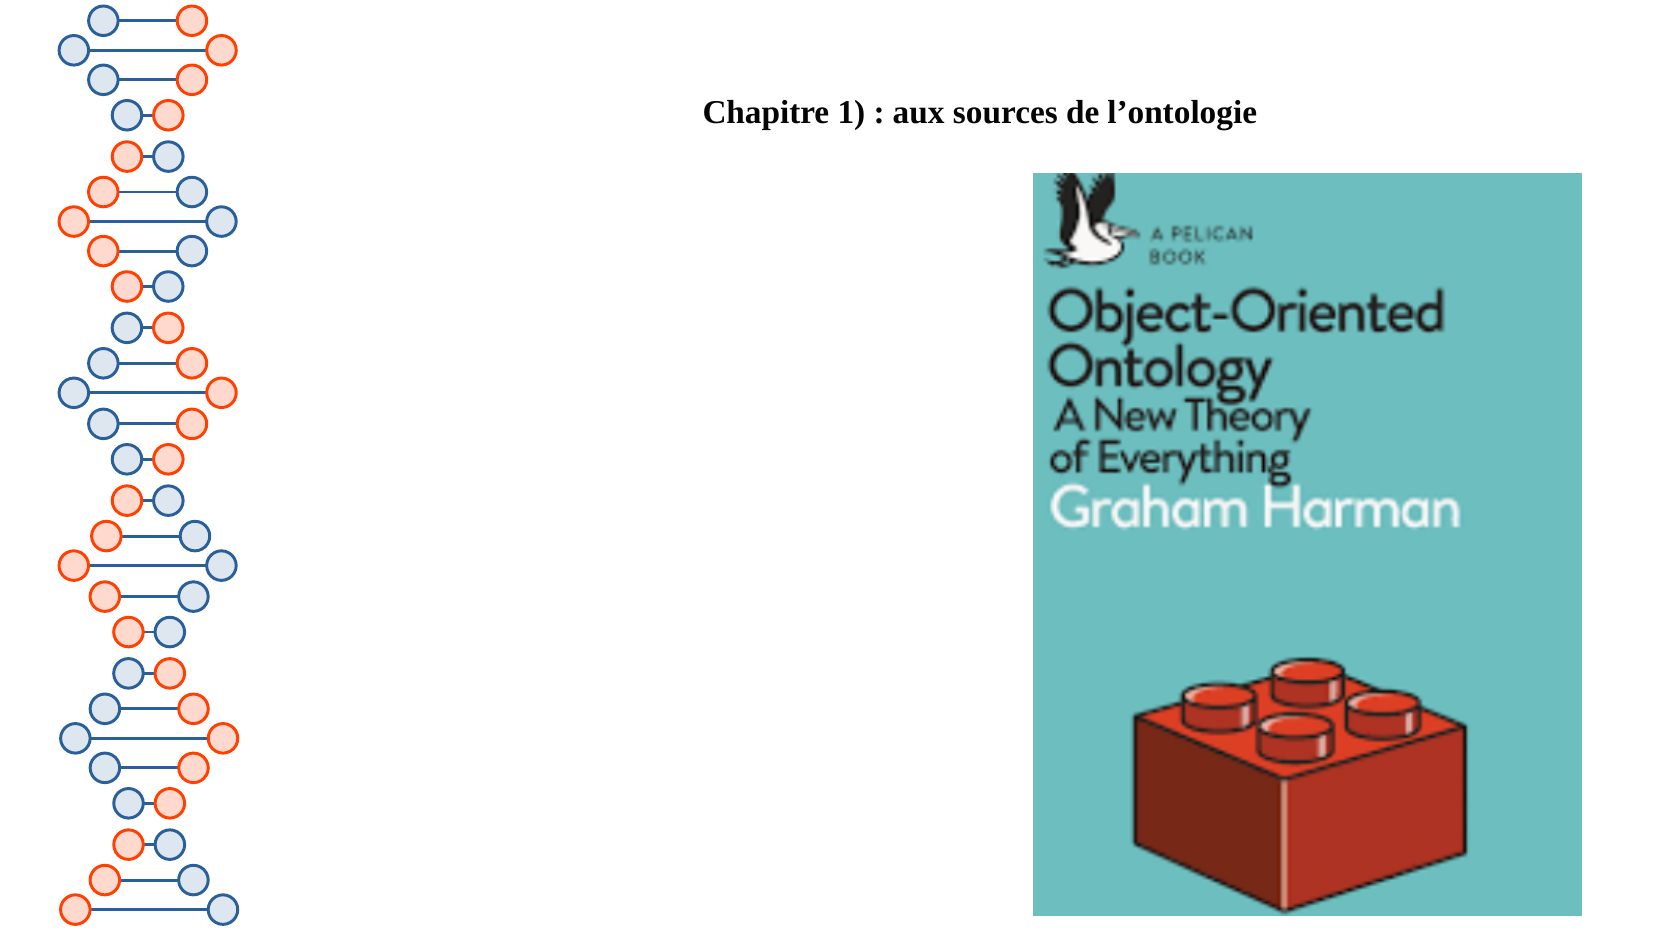

Chapitre 1) : aux sources de l’ontologie
#
5